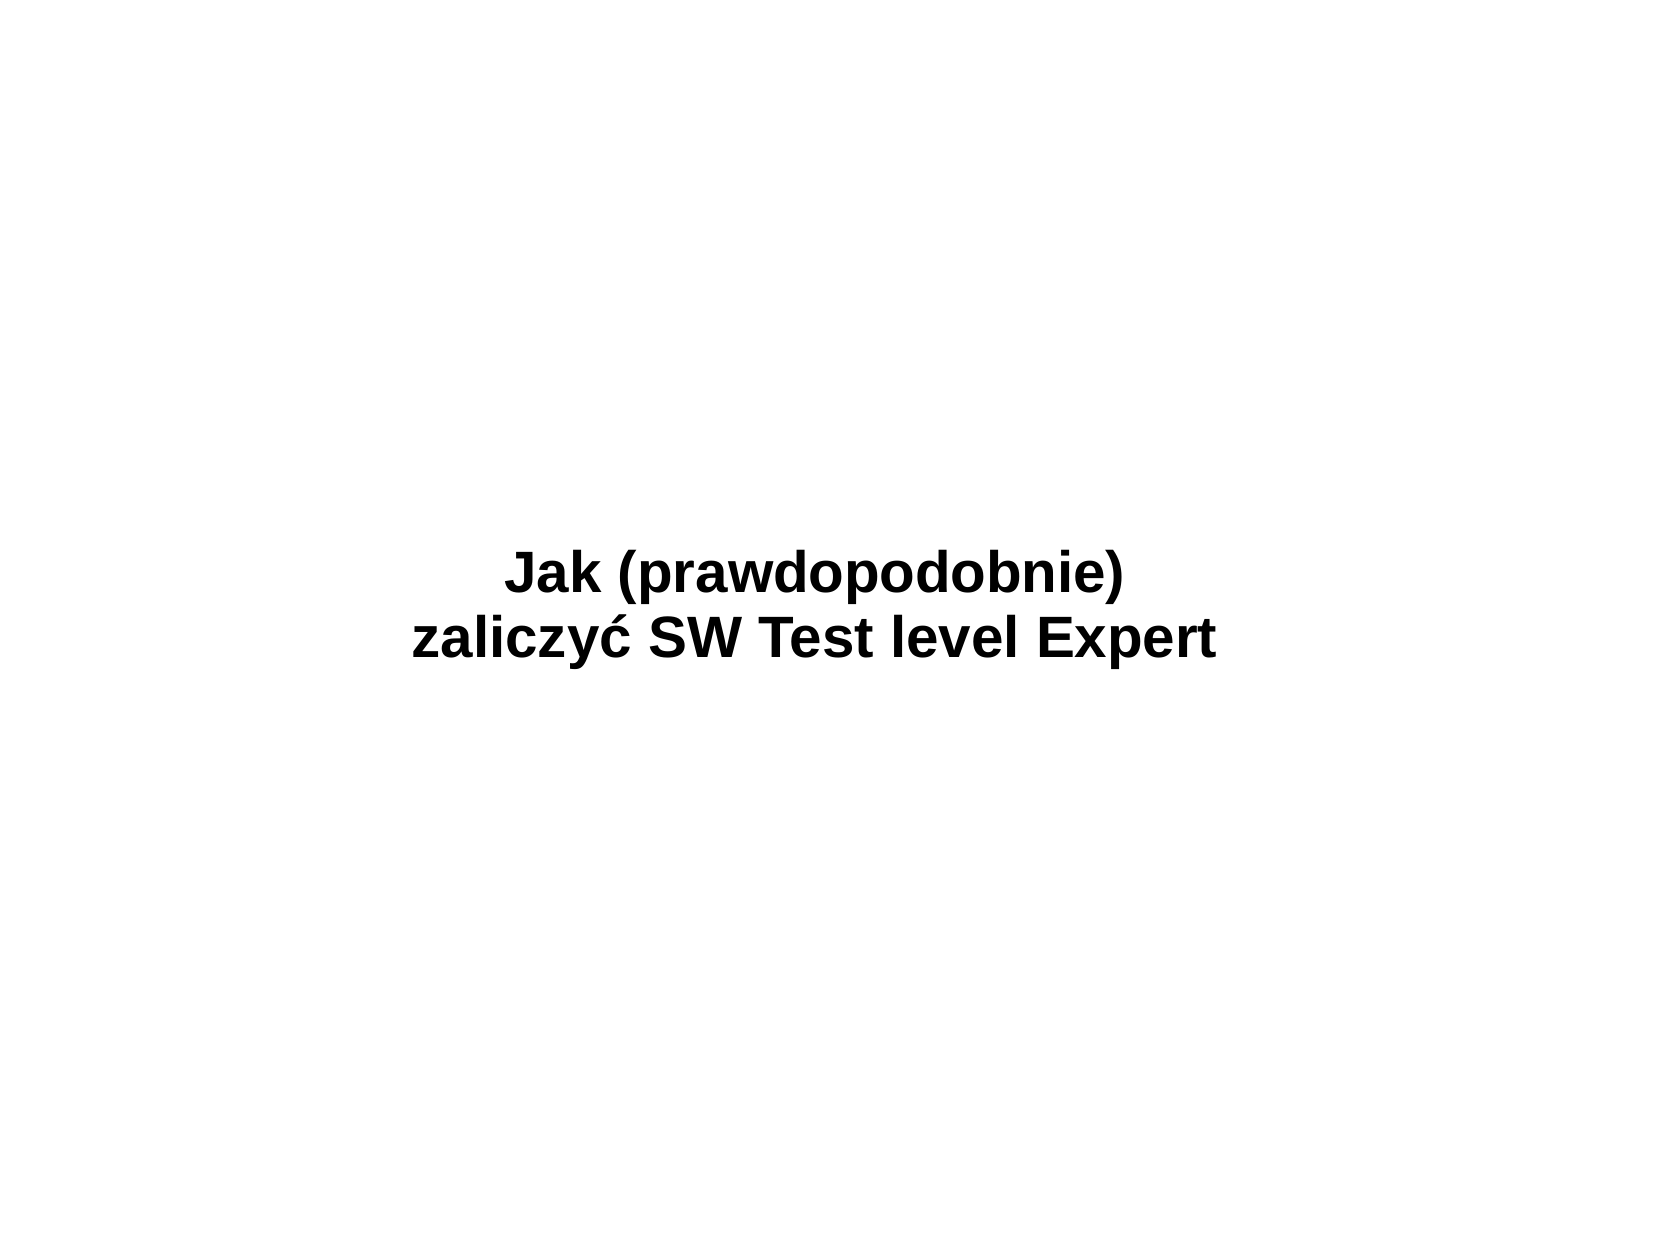

# Jak (prawdopodobnie) zaliczyć SW Test level Expert